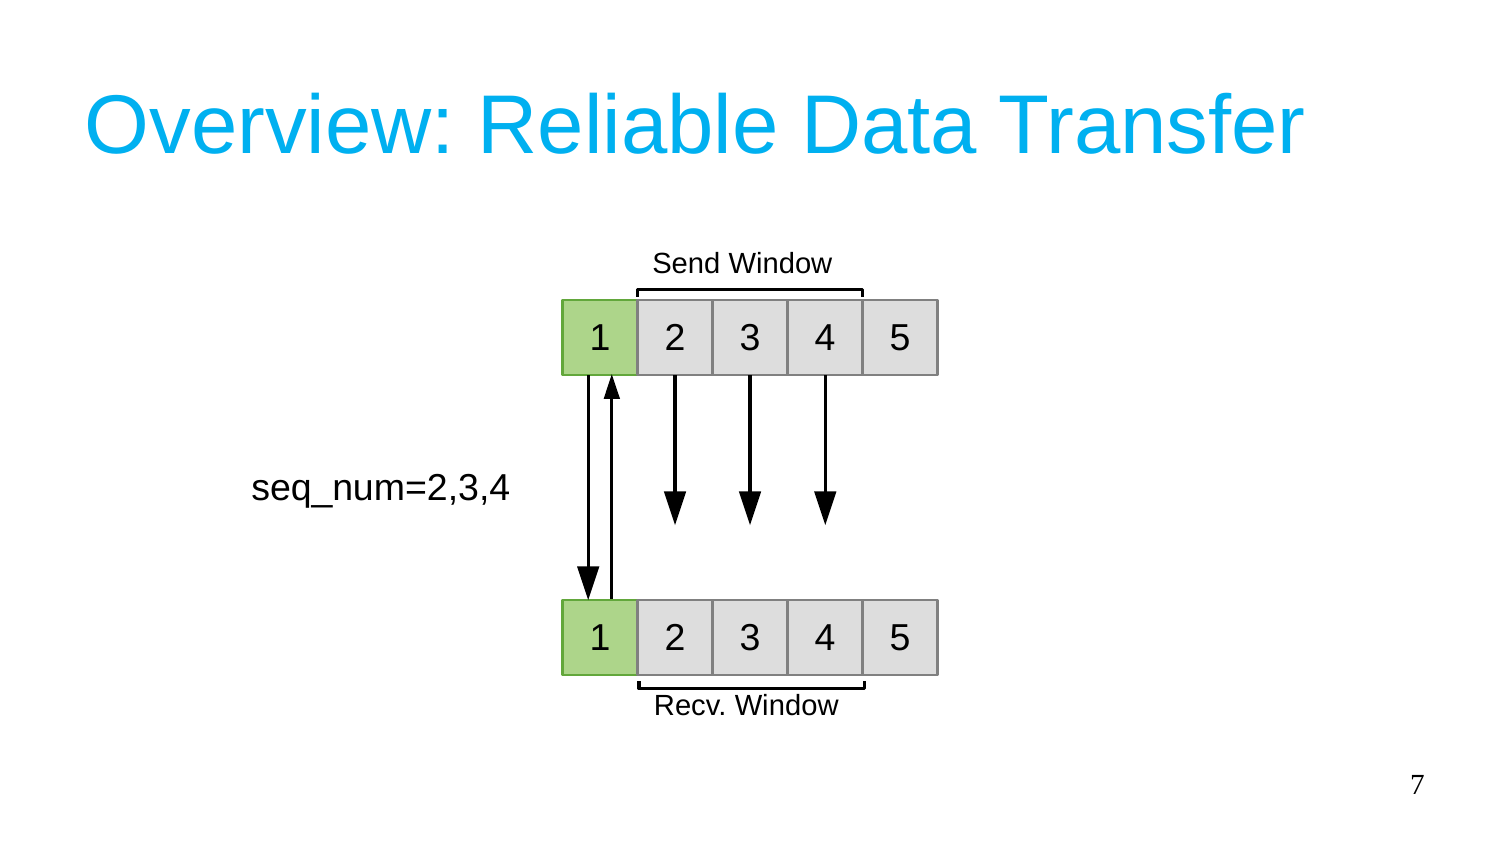

# Overview: Reliable Data Transfer
Send Window
1
2
3
4
5
seq_num=2,3,4
1
2
3
4
5
Recv. Window
7